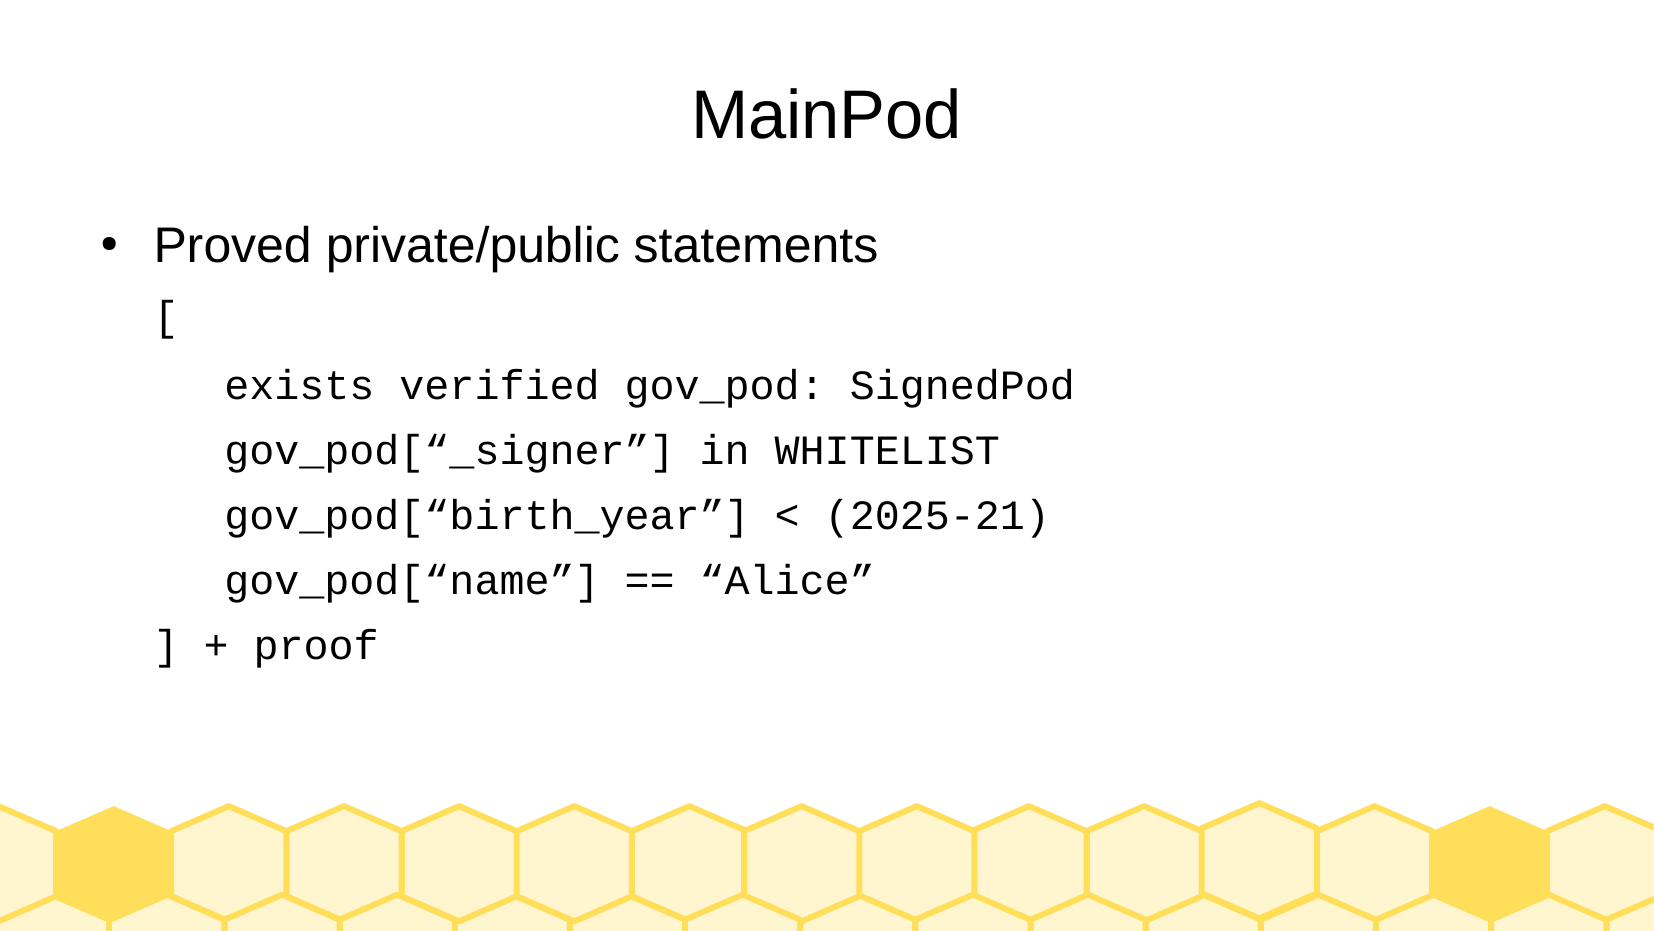

# MainPod
Proved private/public statements
[
exists verified gov_pod: SignedPod
gov_pod[“_signer”] in WHITELIST
gov_pod[“birth_year”] < (2025-21)
gov_pod[“name”] == “Alice”
] + proof